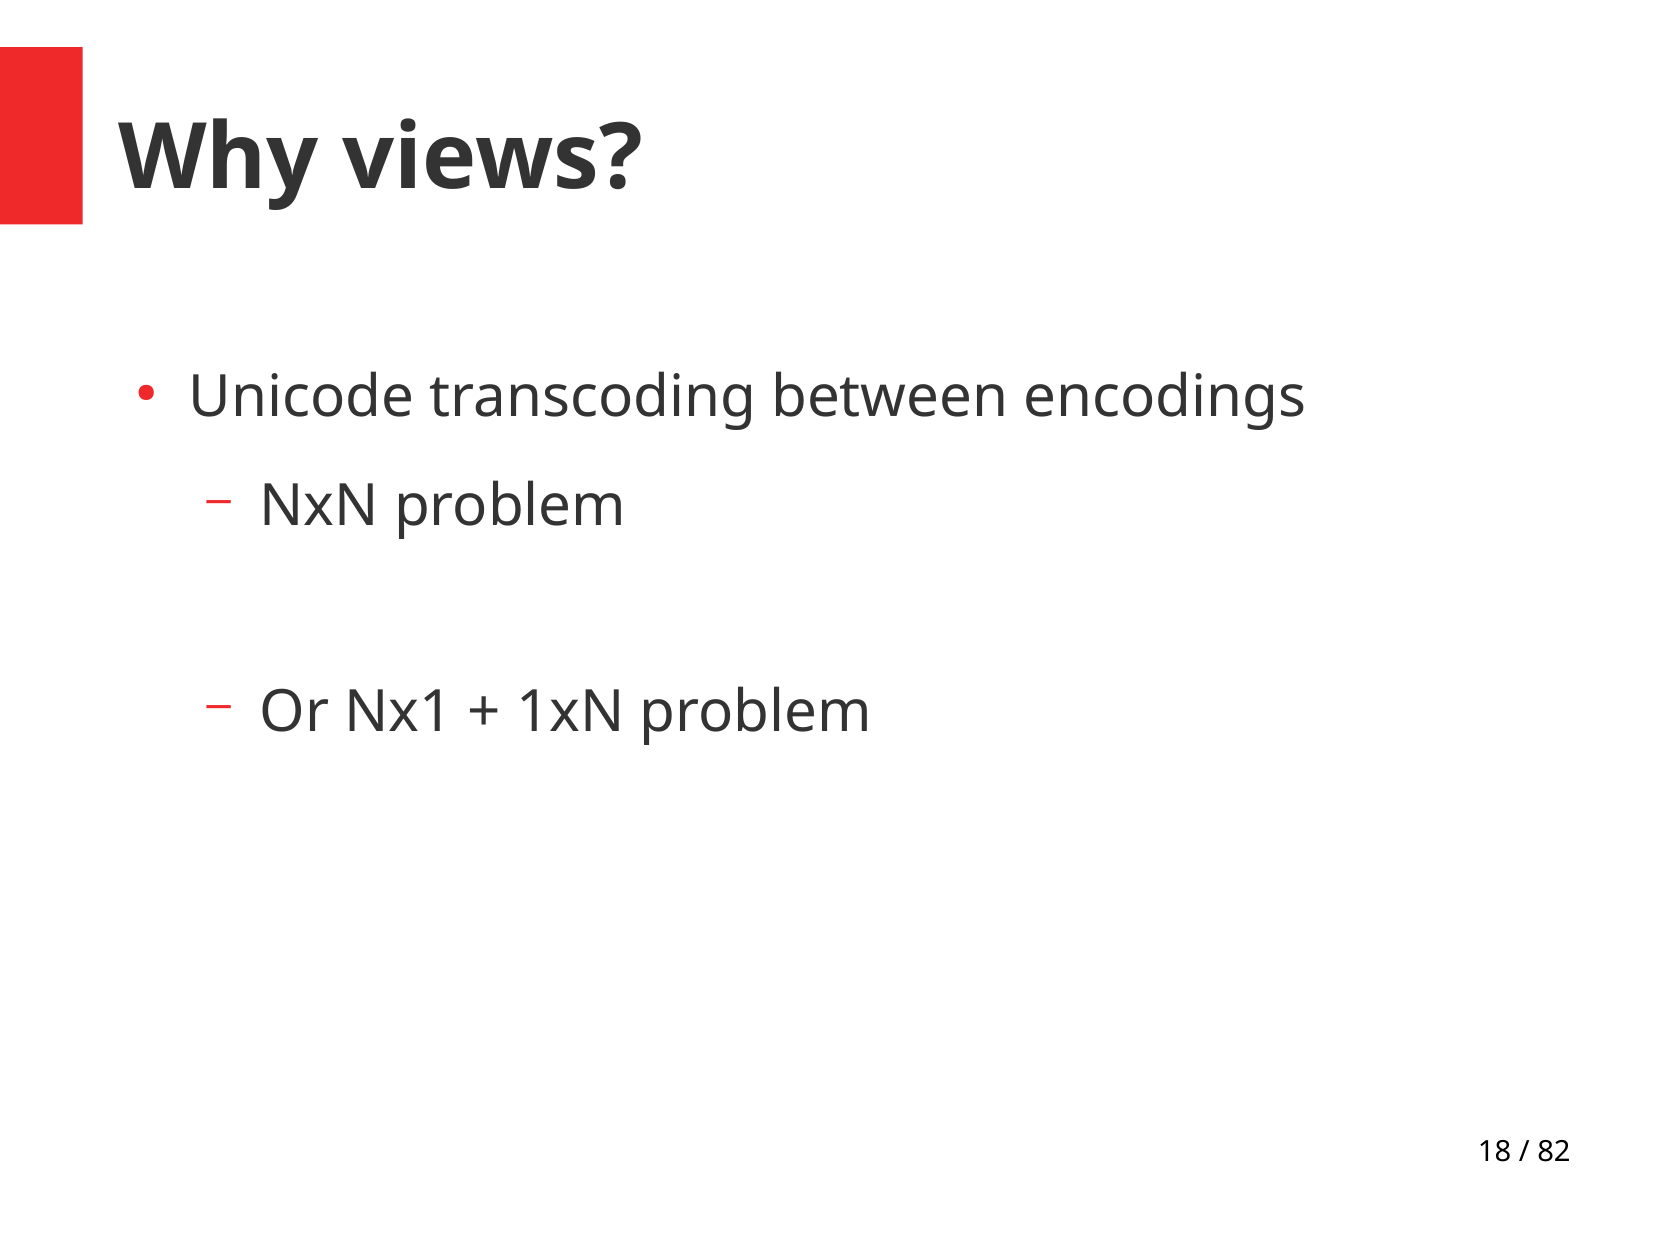

# Why views?
Unicode transcoding between encodings
NxN problem
Or Nx1 + 1xN problem
18